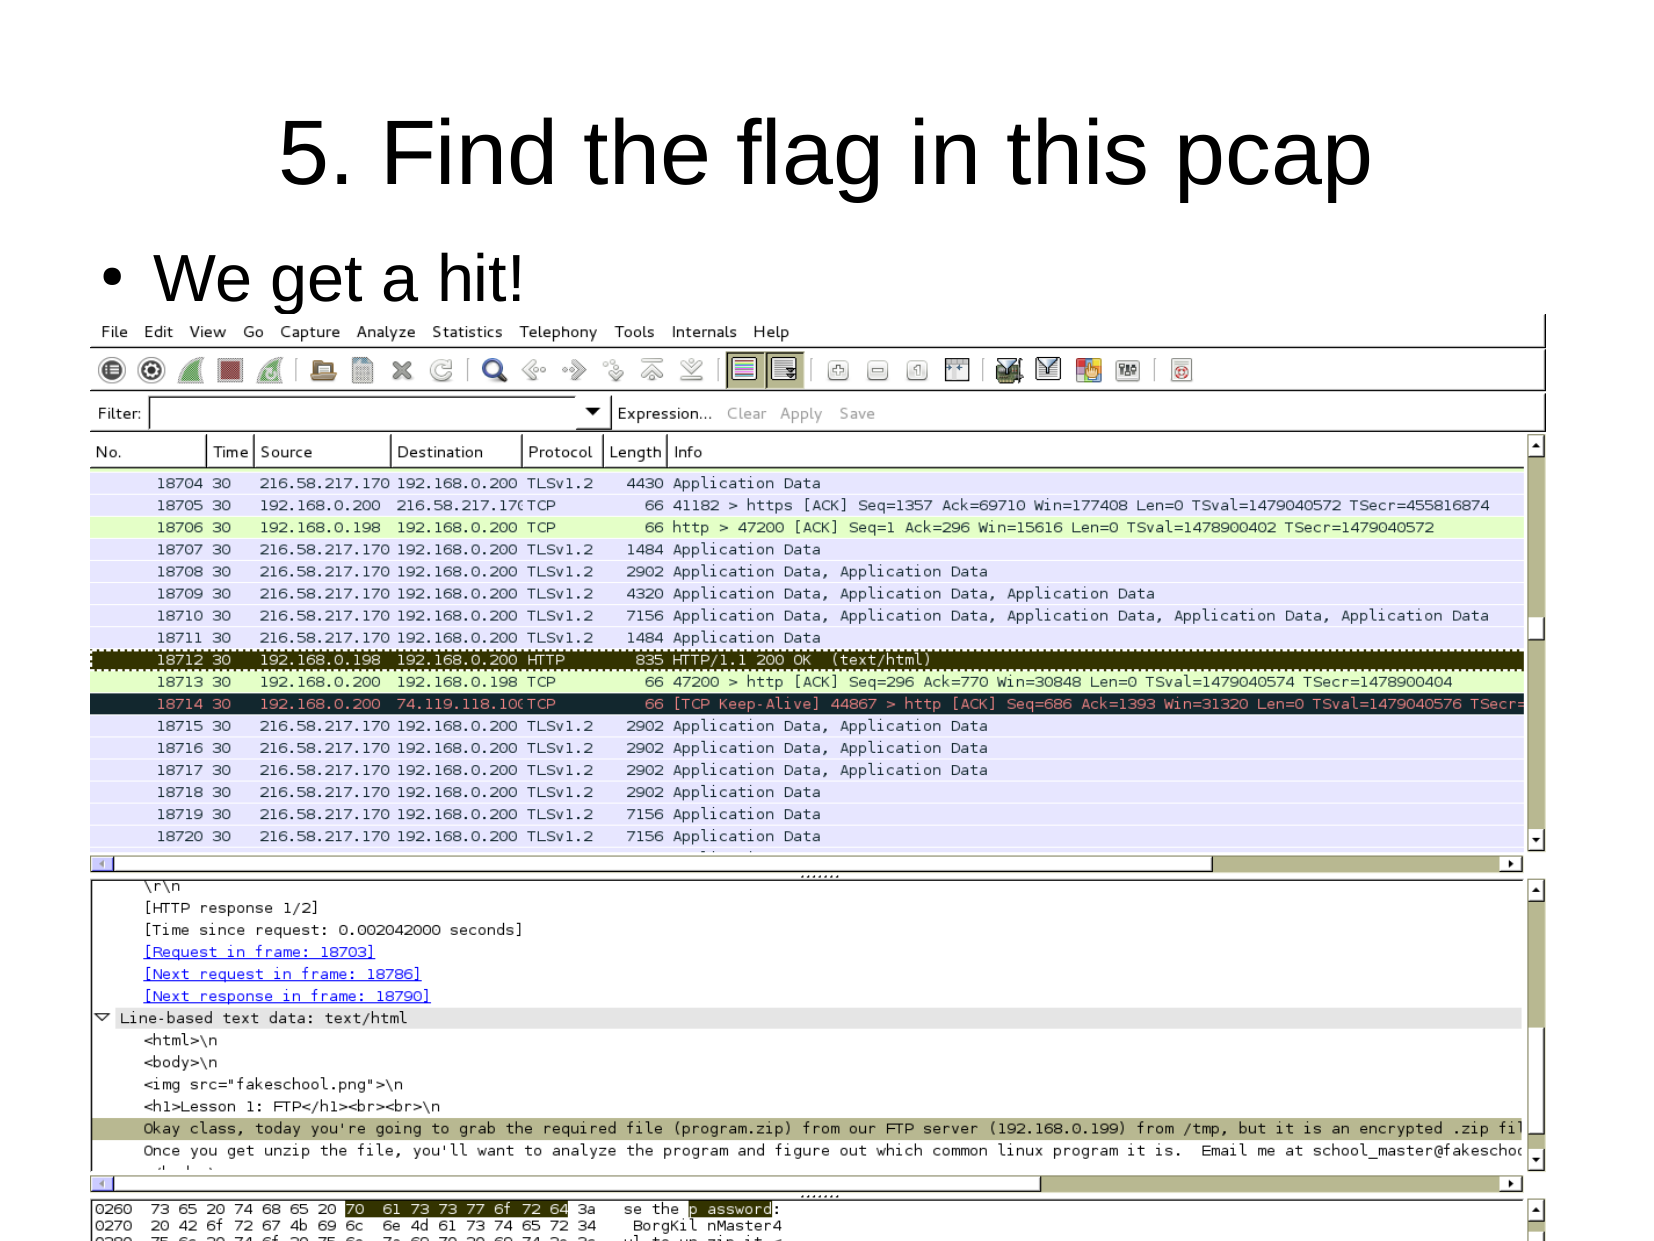

# 5. Find the flag in this pcap
We get a hit!